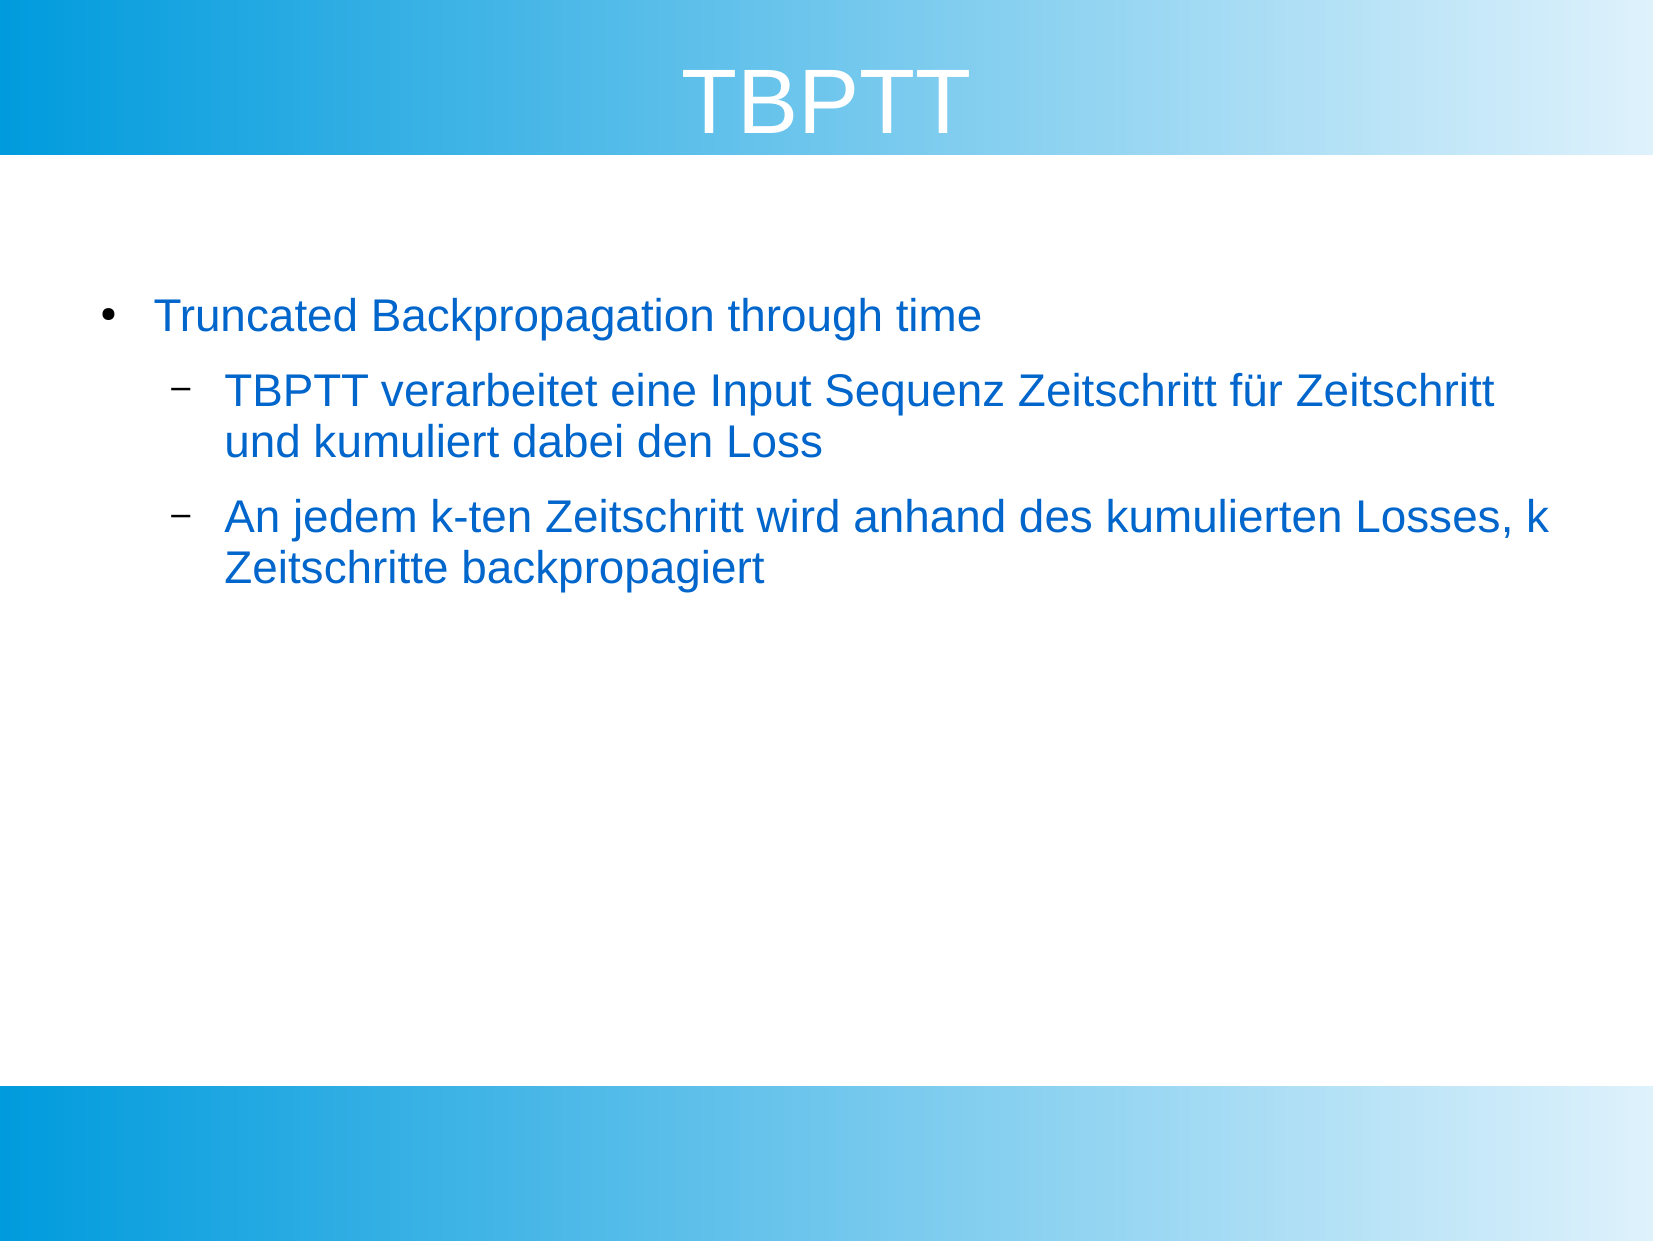

# TBPTT
Truncated Backpropagation through time
TBPTT verarbeitet eine Input Sequenz Zeitschritt für Zeitschritt und kumuliert dabei den Loss
An jedem k-ten Zeitschritt wird anhand des kumulierten Losses, k Zeitschritte backpropagiert